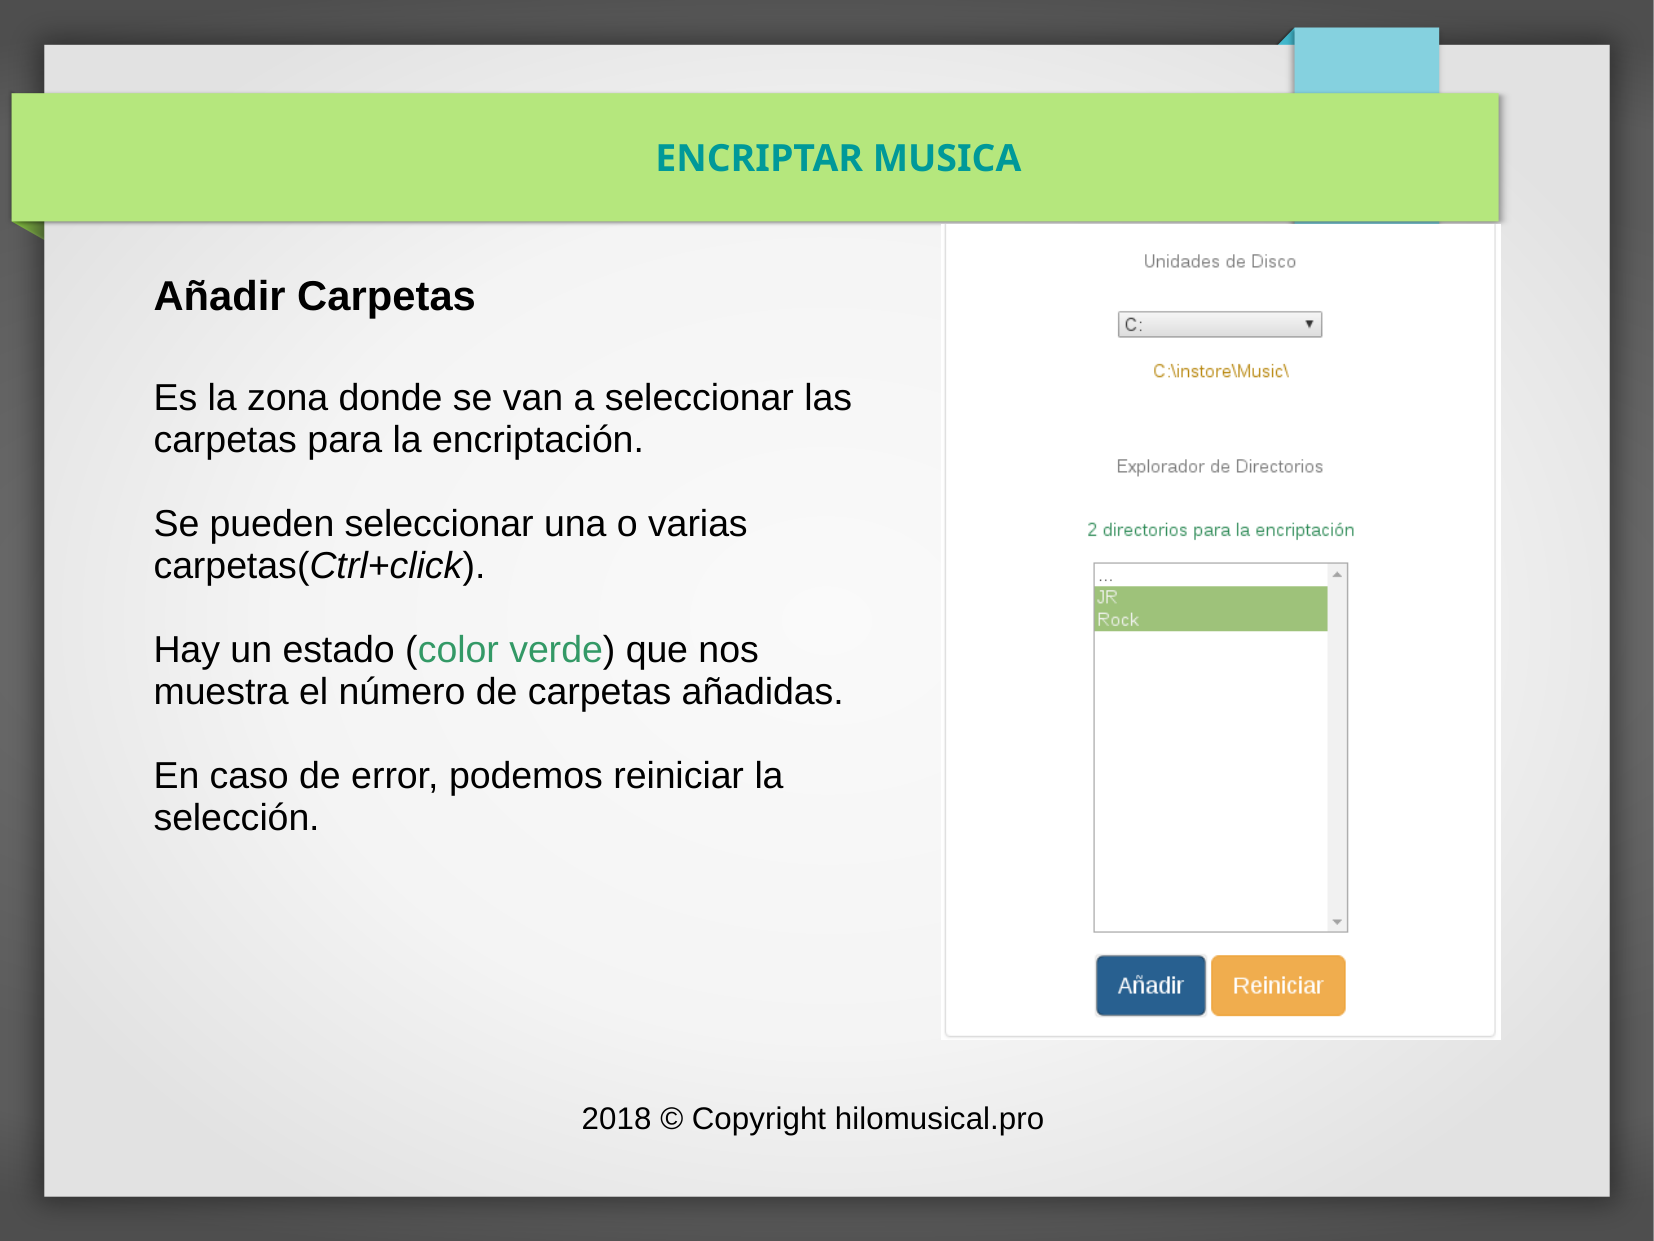

# ENCRIPTAR MUSICA
Añadir Carpetas
Es la zona donde se van a seleccionar las carpetas para la encriptación.
Se pueden seleccionar una o varias carpetas(Ctrl+click).
Hay un estado (color verde) que nos muestra el número de carpetas añadidas.
En caso de error, podemos reiniciar la selección.
2018 © Copyright hilomusical.pro